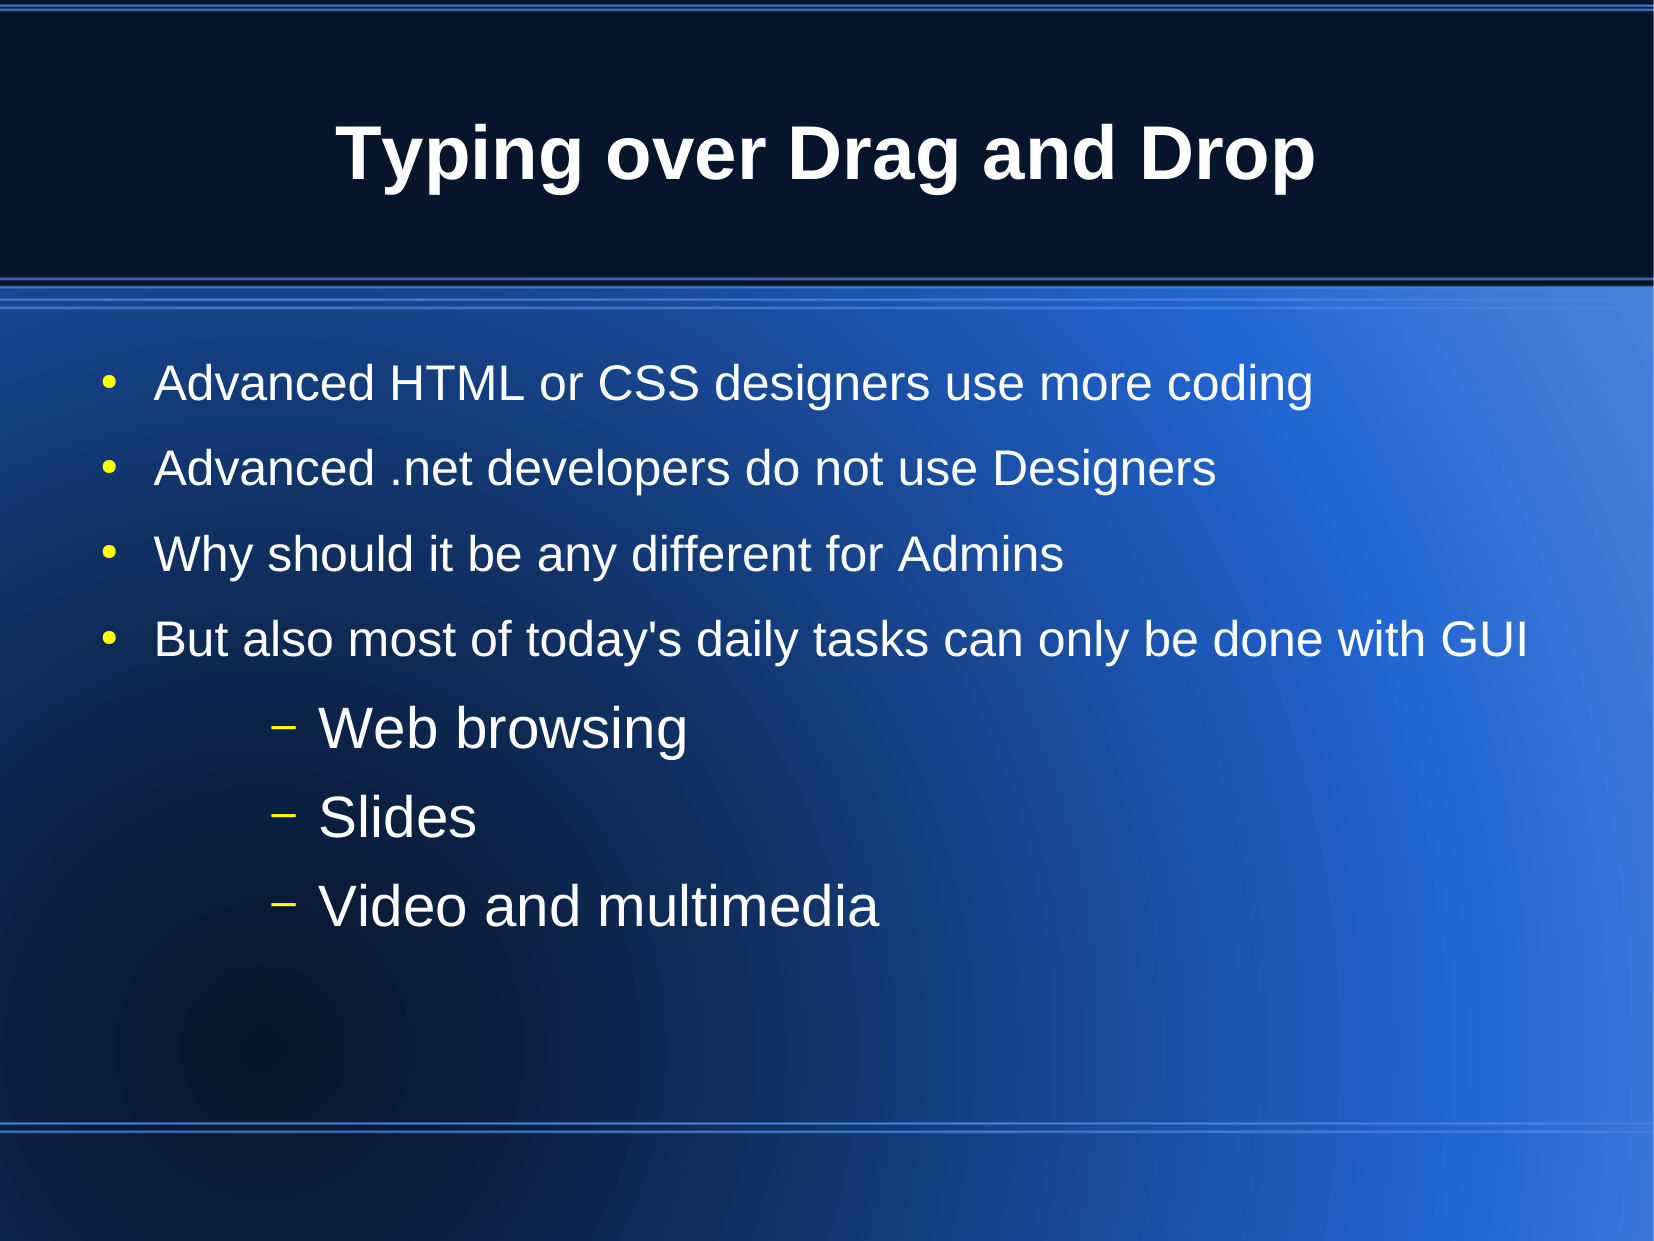

# Typing over Drag and Drop
Advanced HTML or CSS designers use more coding
Advanced .net developers do not use Designers
Why should it be any different for Admins
But also most of today's daily tasks can only be done with GUI
Web browsing
Slides
Video and multimedia